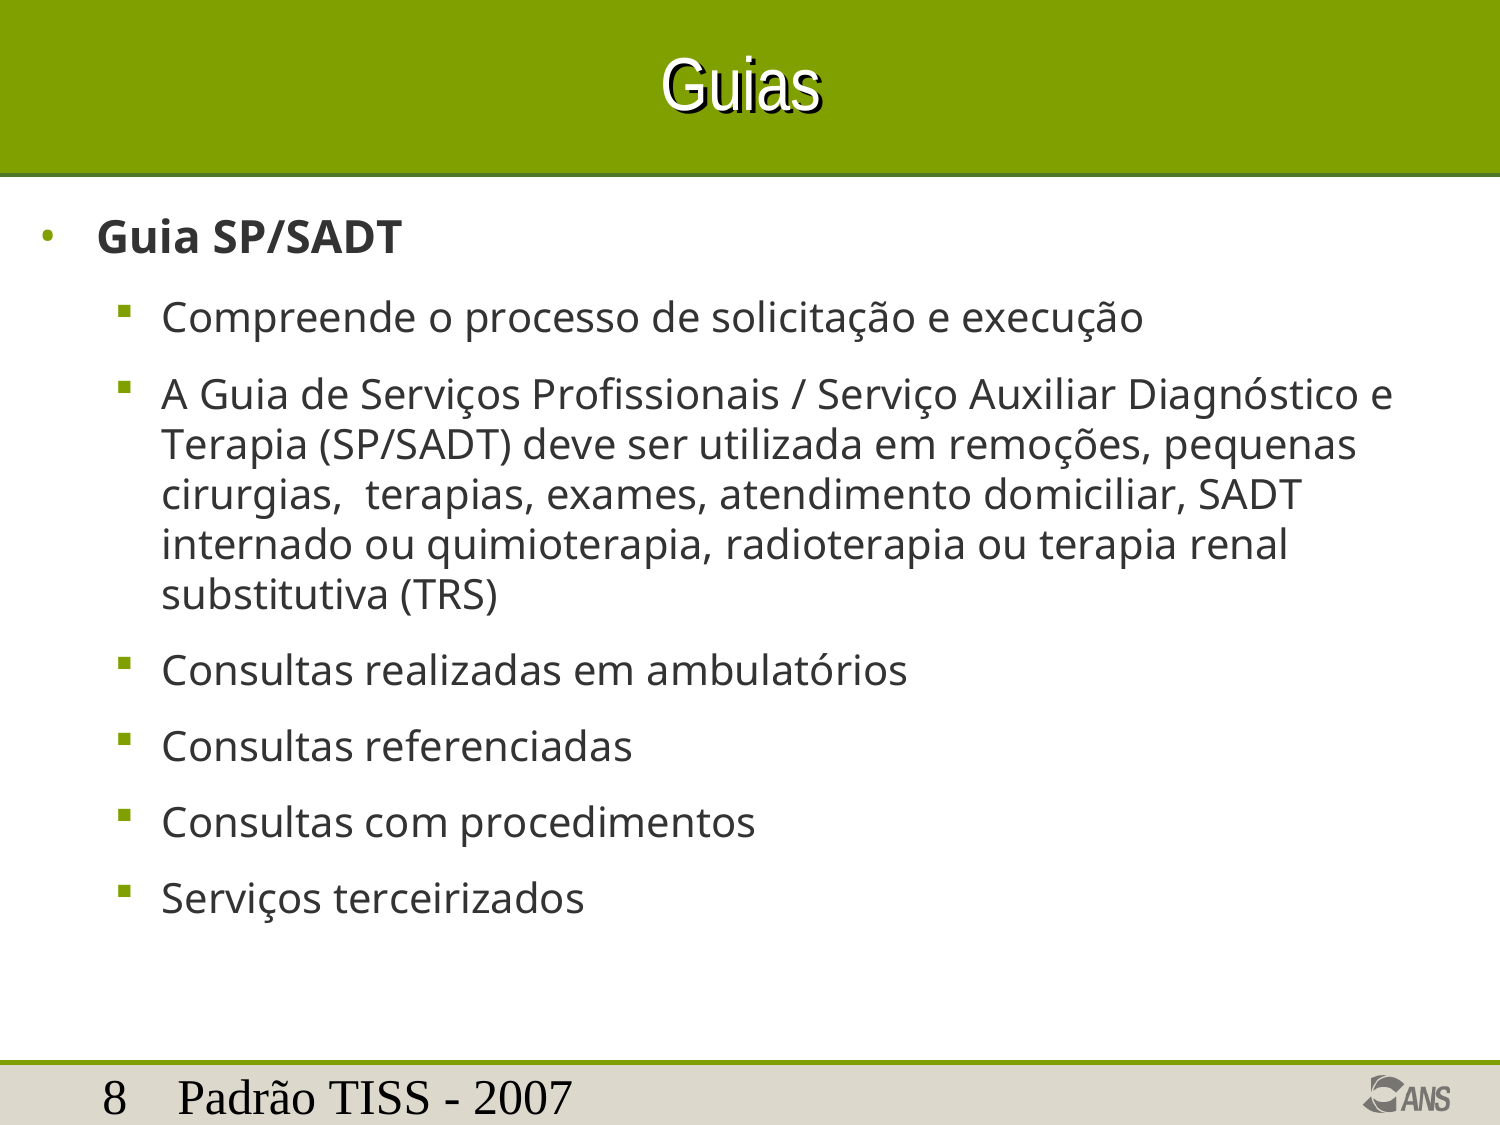

# Guias
Guia SP/SADT
Compreende o processo de solicitação e execução
A Guia de Serviços Profissionais / Serviço Auxiliar Diagnóstico e Terapia (SP/SADT) deve ser utilizada em remoções, pequenas cirurgias, terapias, exames, atendimento domiciliar, SADT internado ou quimioterapia, radioterapia ou terapia renal substitutiva (TRS)
Consultas realizadas em ambulatórios
Consultas referenciadas
Consultas com procedimentos
Serviços terceirizados
8
Padrão TISS - 2007